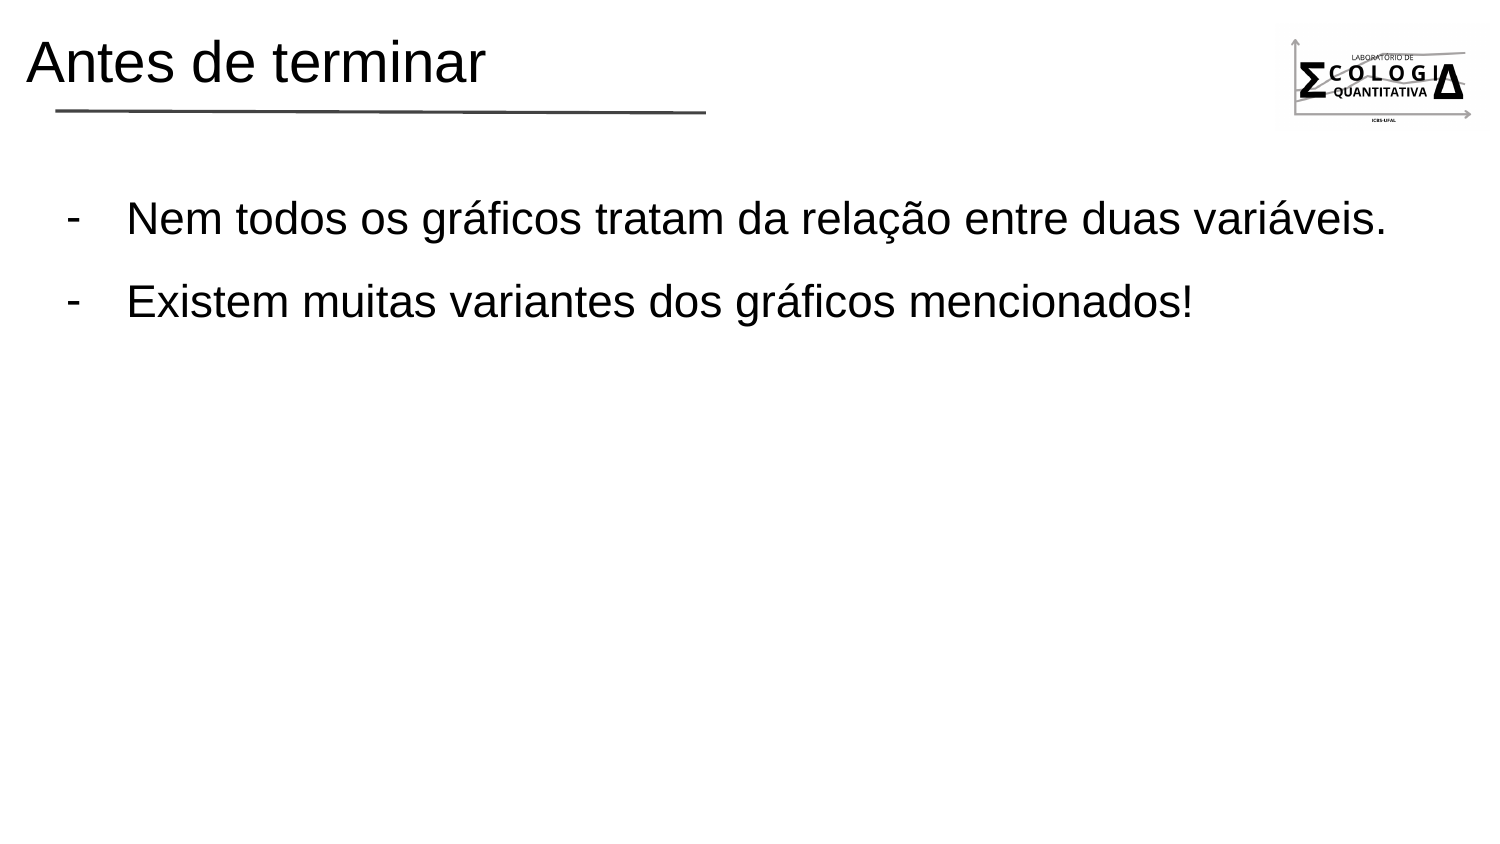

Antes de terminar
Nem todos os gráficos tratam da relação entre duas variáveis.
Existem muitas variantes dos gráficos mencionados!